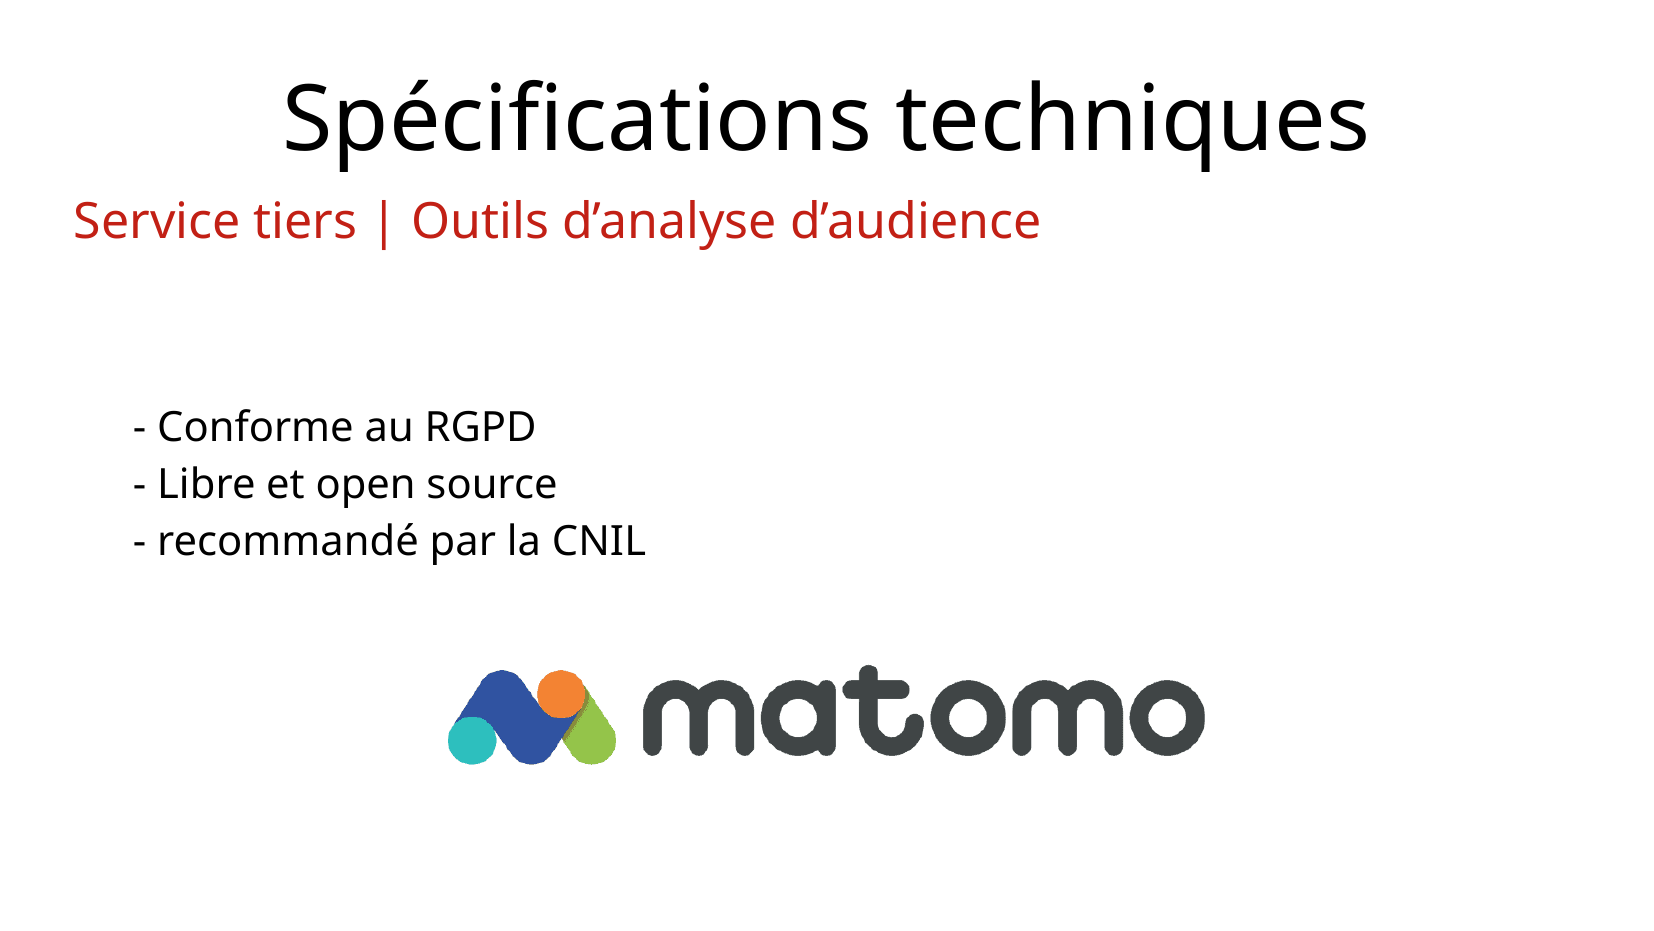

# Spécifications techniques
Service tiers | Outils d’analyse d’audience
- Conforme au RGPD
- Libre et open source
- recommandé par la CNIL